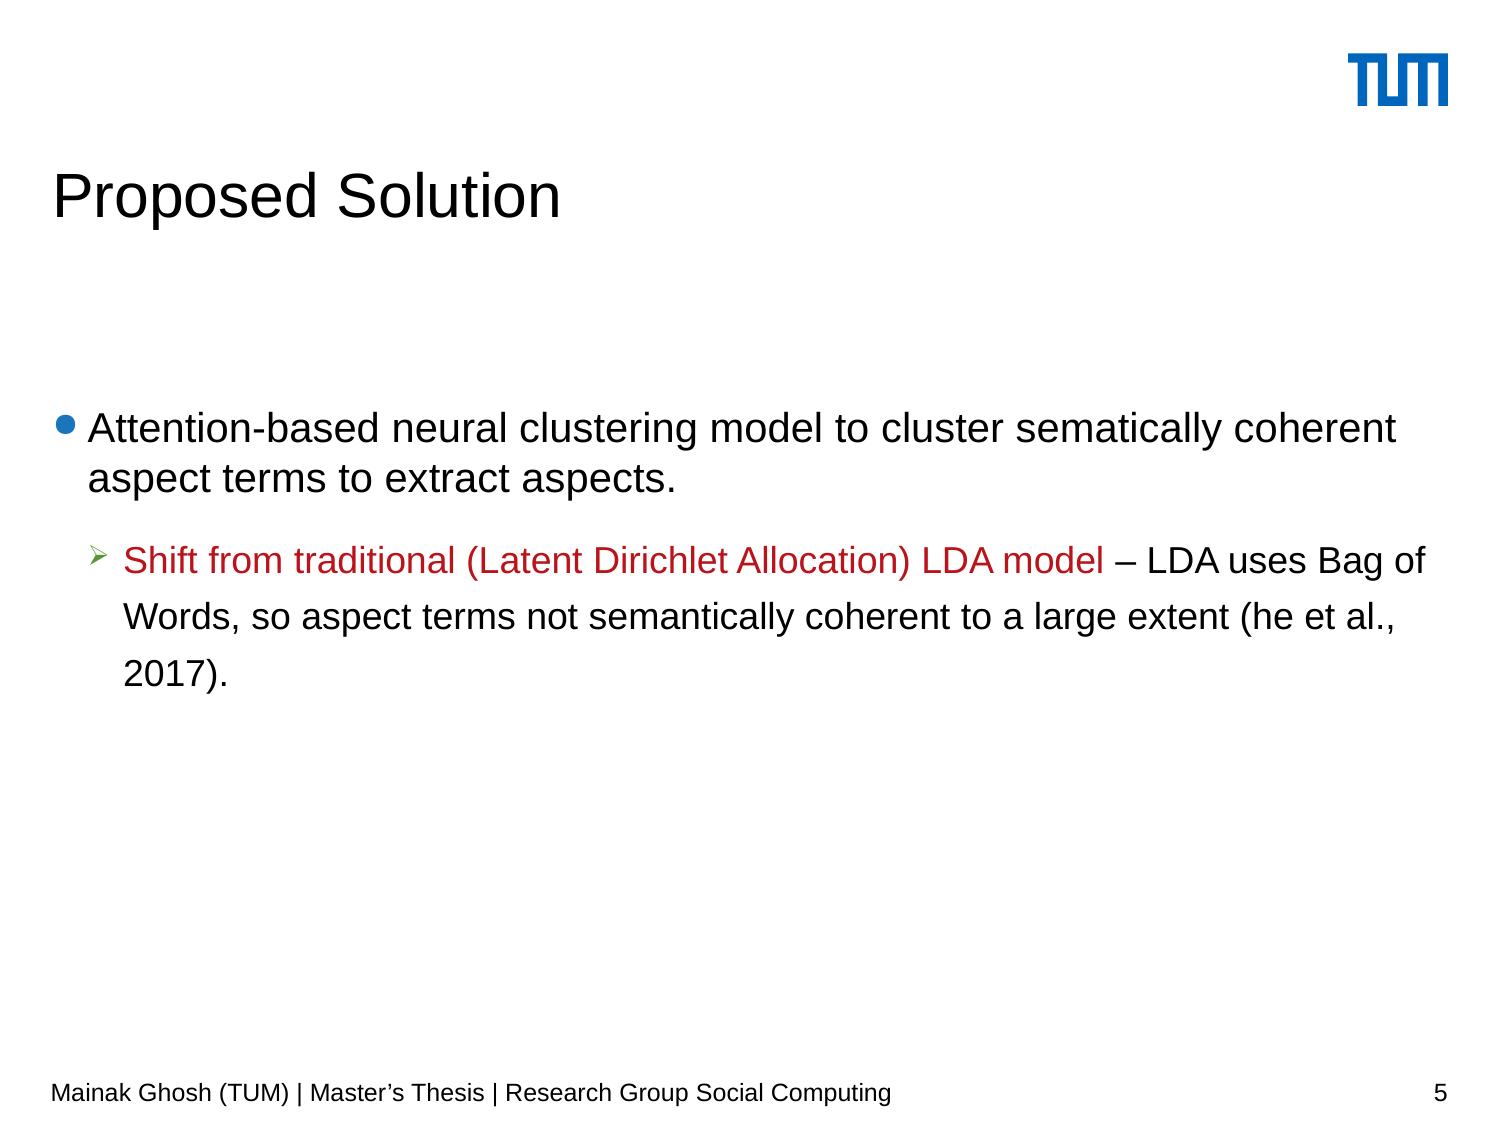

Proposed Solution
# Attention-based neural clustering model to cluster sematically coherent aspect terms to extract aspects.
Shift from traditional (Latent Dirichlet Allocation) LDA model – LDA uses Bag of Words, so aspect terms not semantically coherent to a large extent (he et al., 2017).
Mainak Ghosh (TUM) | Master’s Thesis | Research Group Social Computing